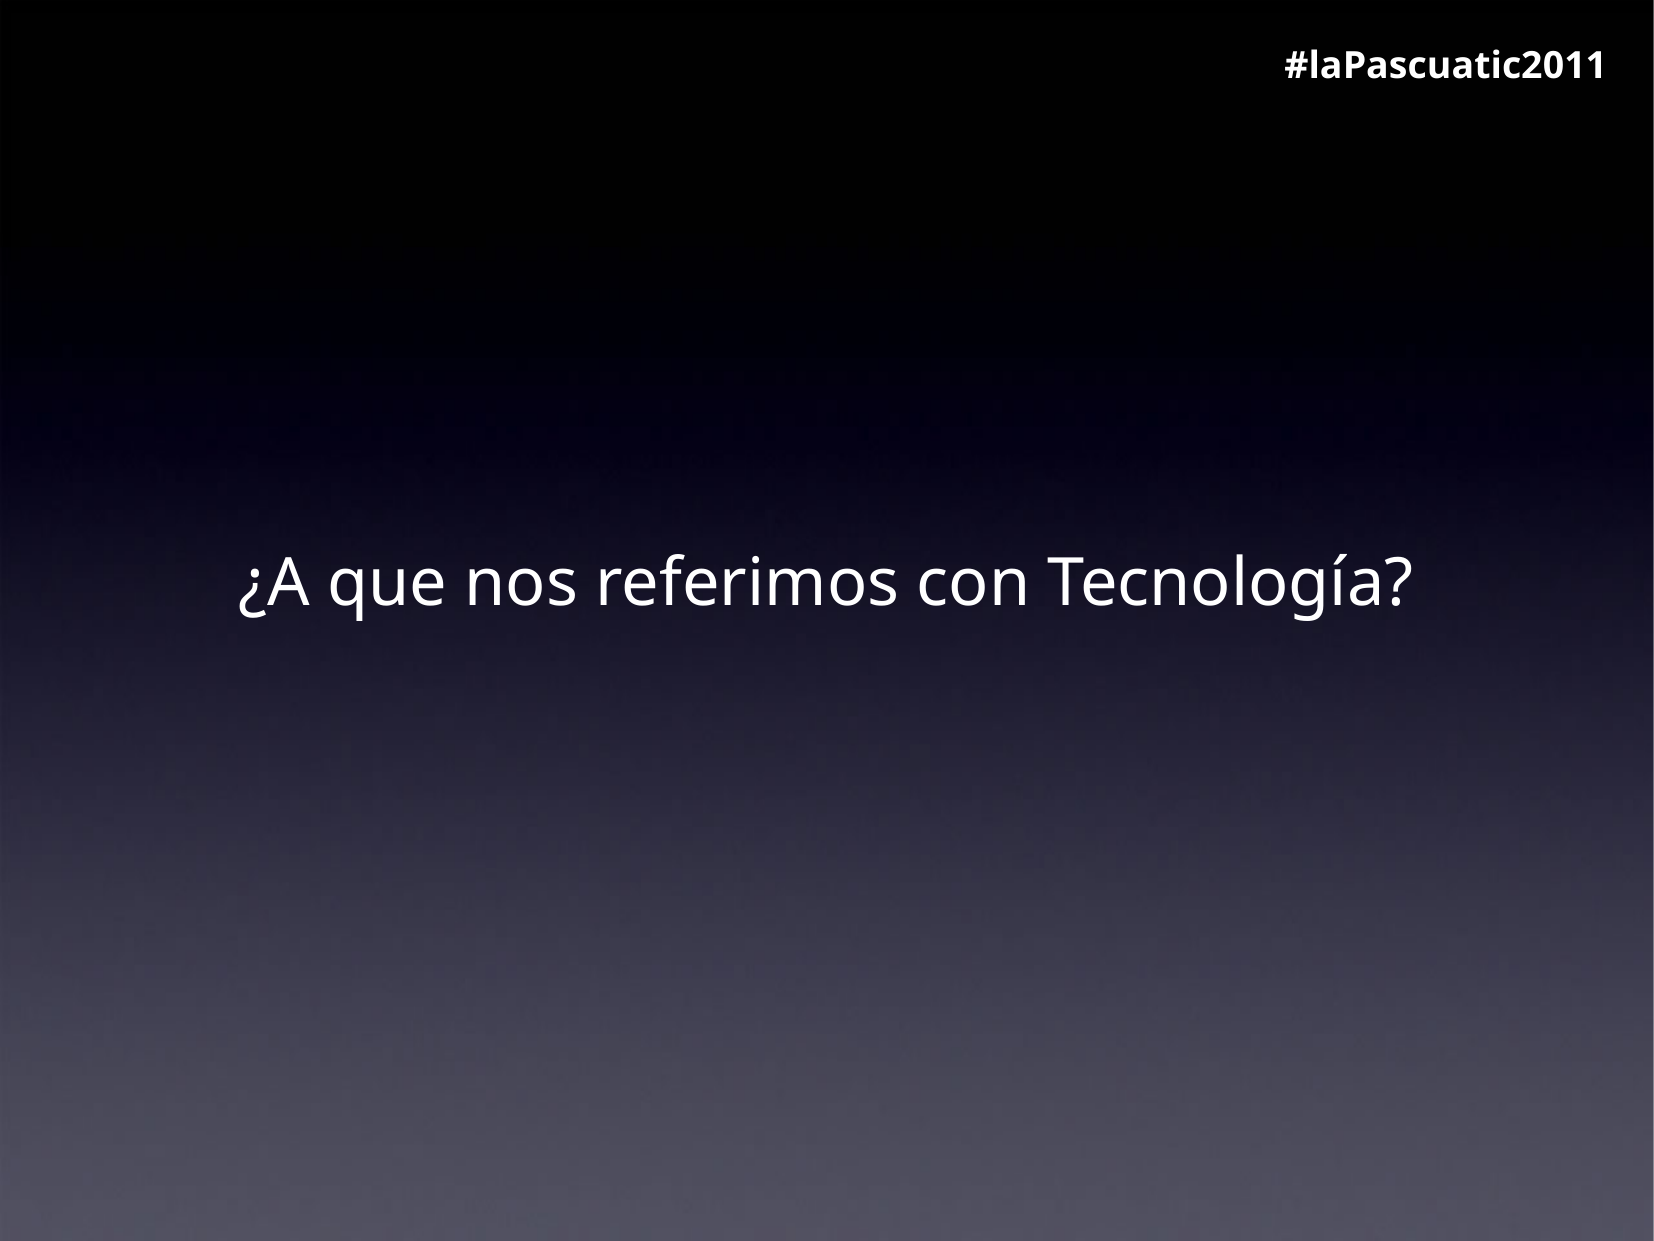

#laPascuatic2011
# ¿A que nos referimos con Tecnología?